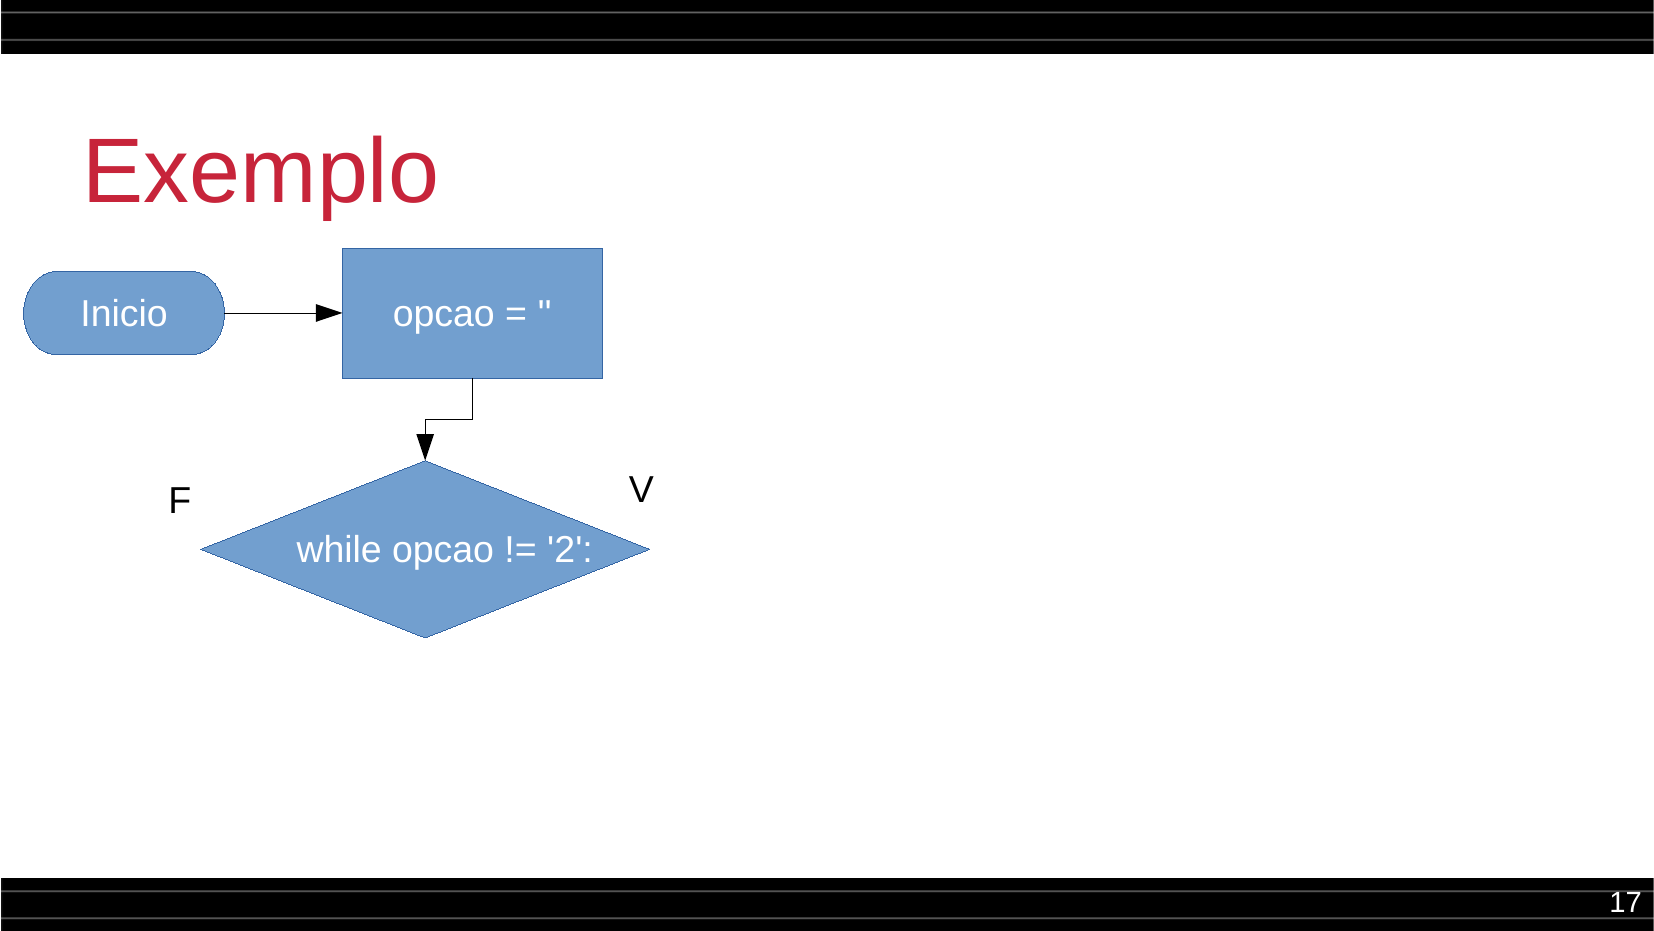

# Exemplo
opcao = ''
Inicio
while opcao != '2':
V
F